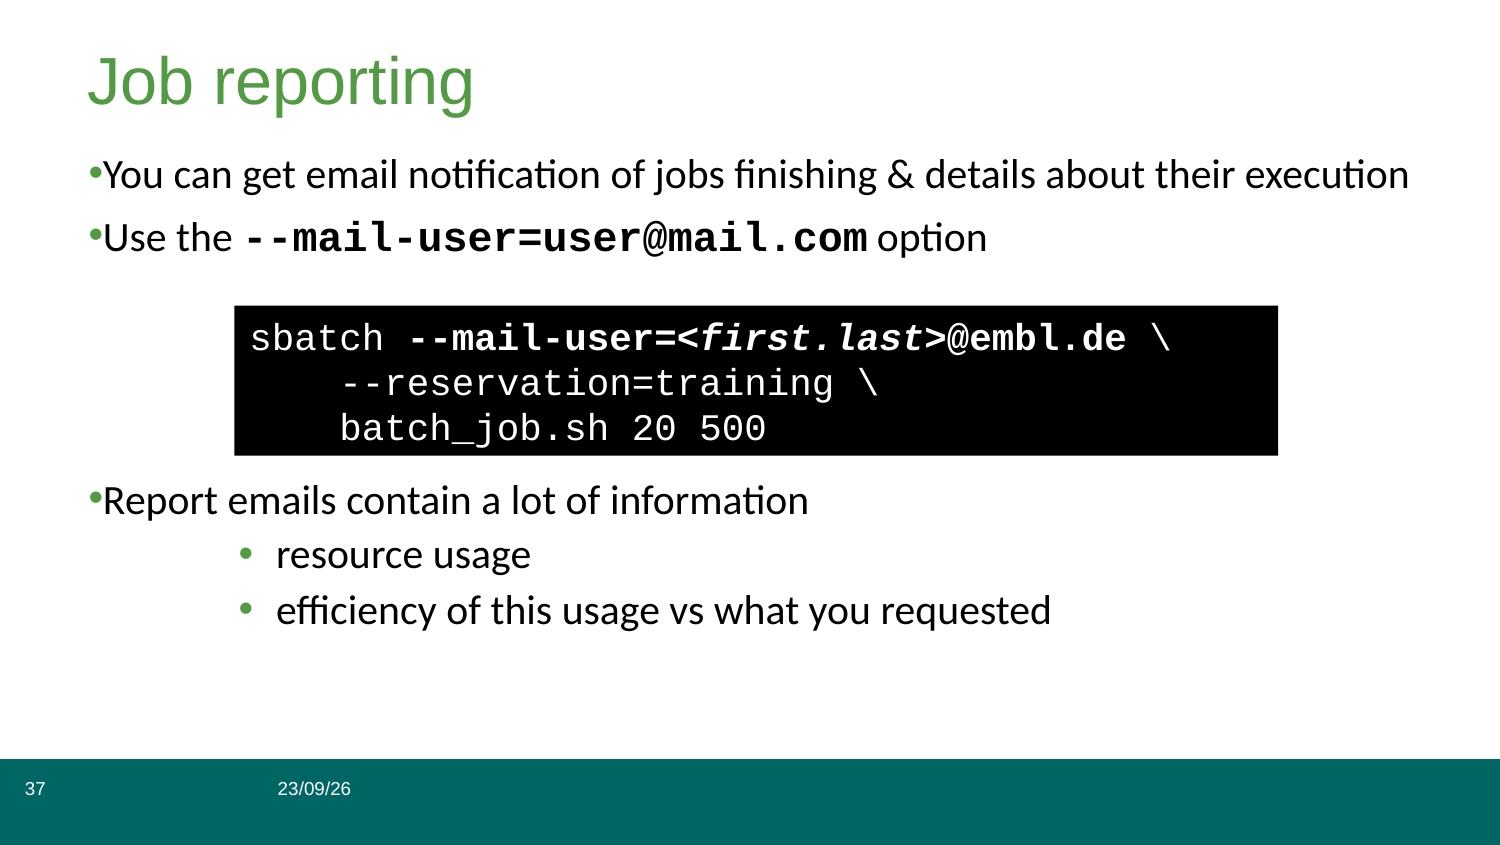

# Job reporting
You can get email notification of jobs finishing & details about their execution
Use the --mail-user=user@mail.com option
Report emails contain a lot of information
resource usage
efficiency of this usage vs what you requested
sbatch --mail-user=<first.last>@embl.de \
 --reservation=training \
 batch_job.sh 20 500